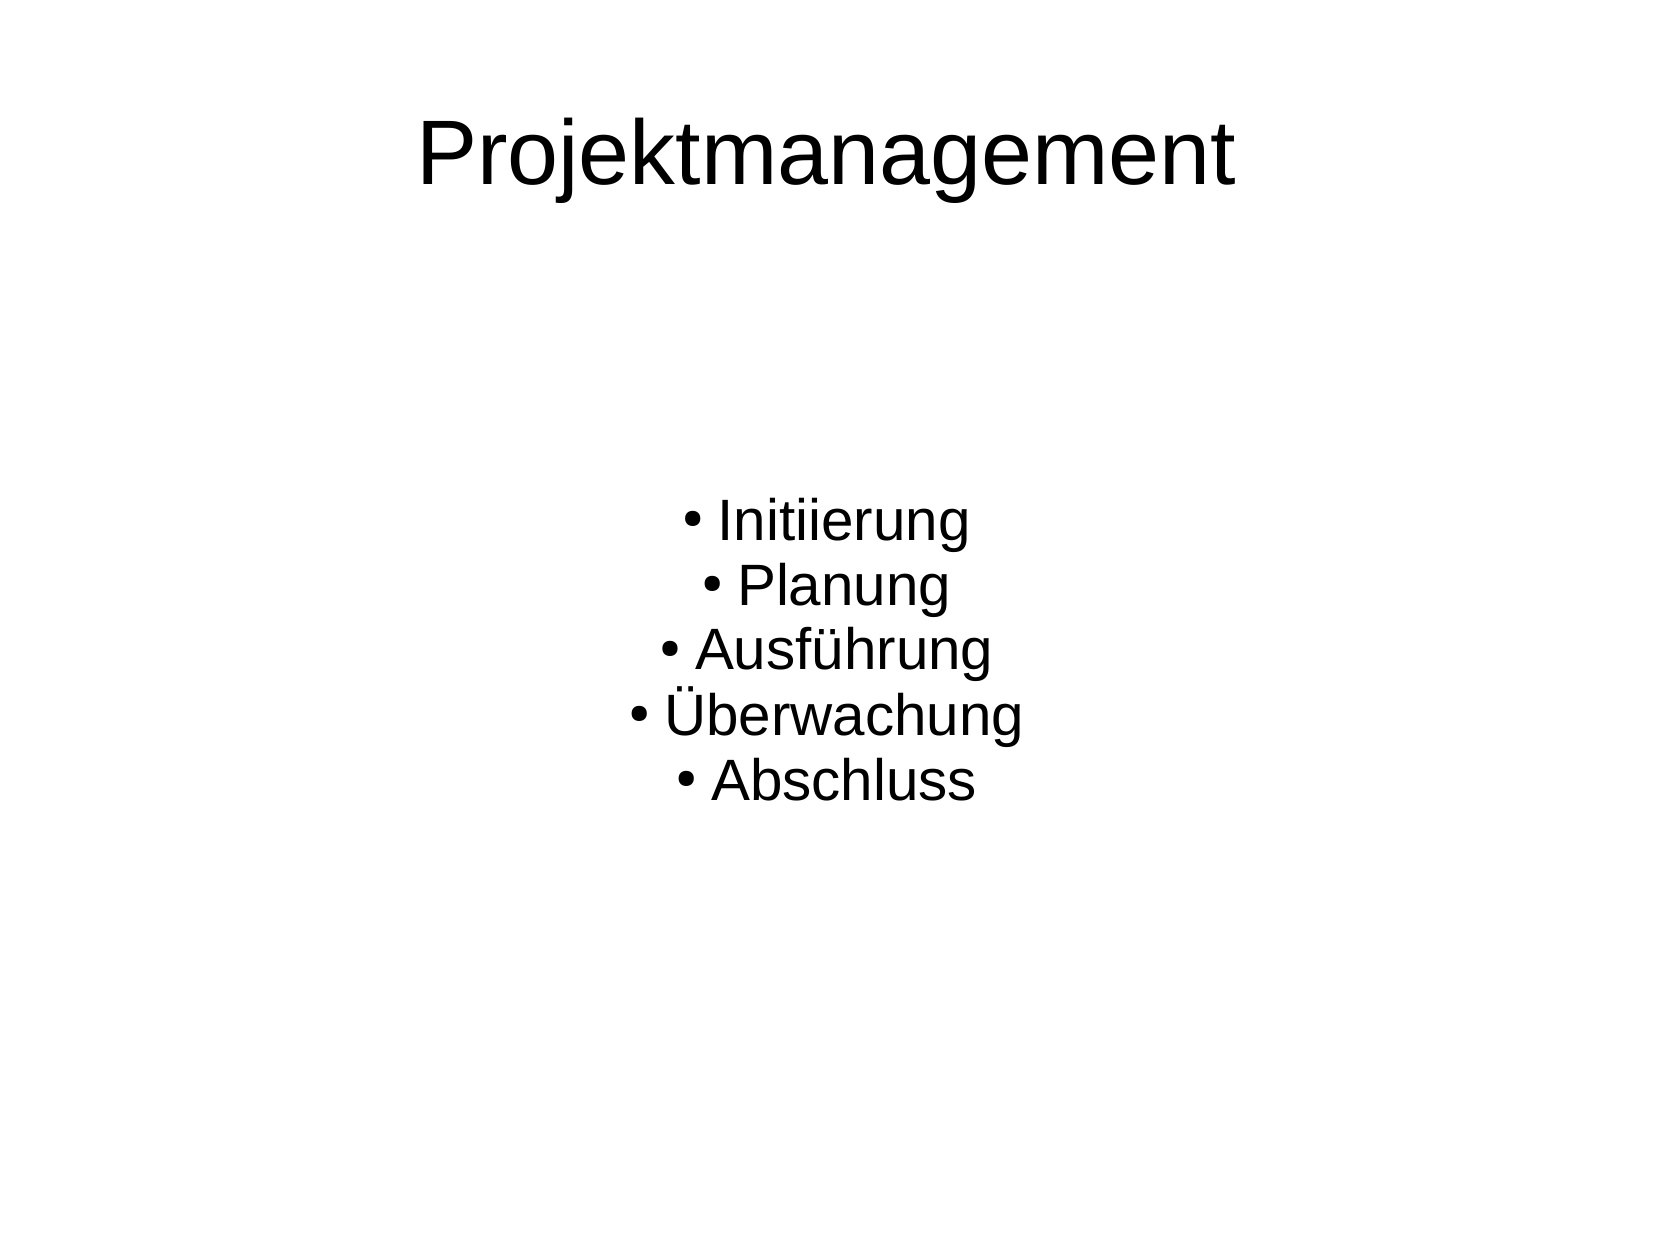

# Projektmanagement
Initiierung
Planung
Ausführung
Überwachung
Abschluss